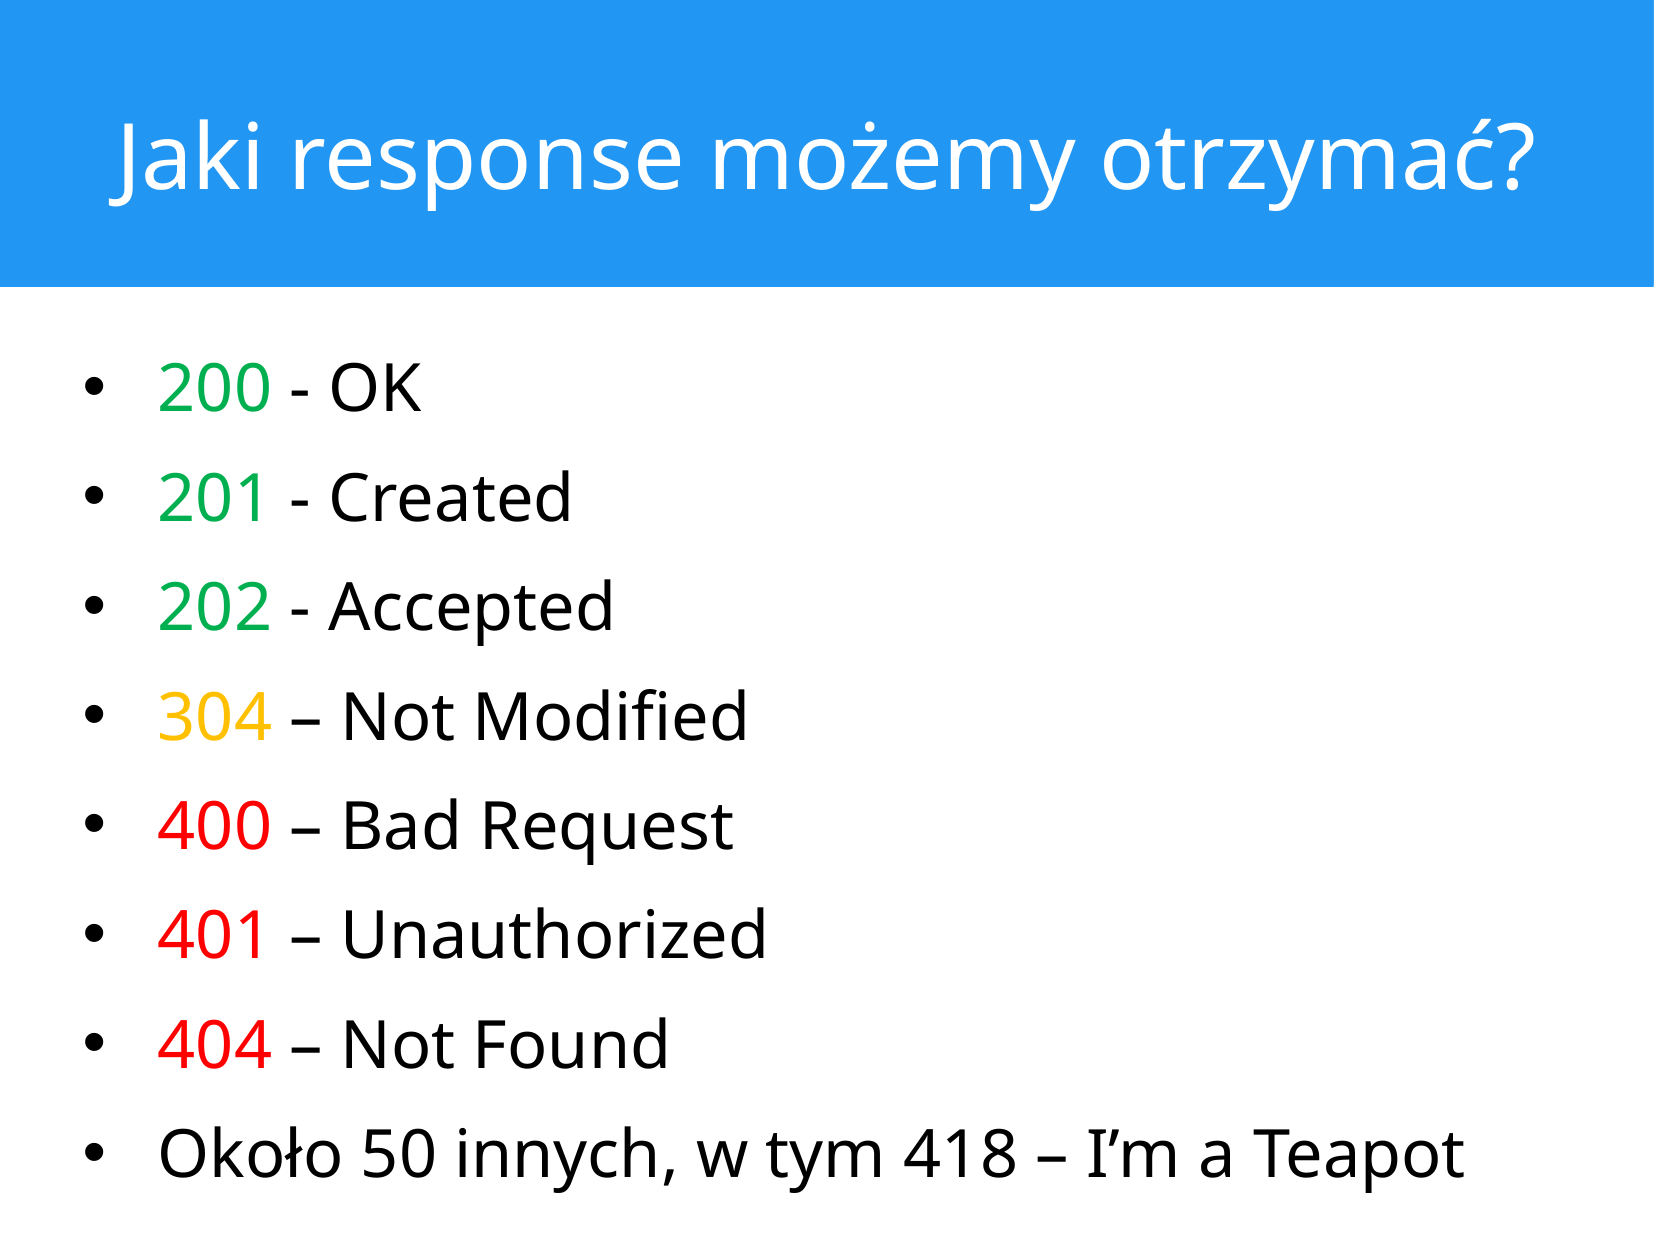

# Jaki response możemy otrzymać?
200 - OK
201 - Created
202 - Accepted
304 – Not Modified
400 – Bad Request
401 – Unauthorized
404 – Not Found
Około 50 innych, w tym 418 – I’m a Teapot